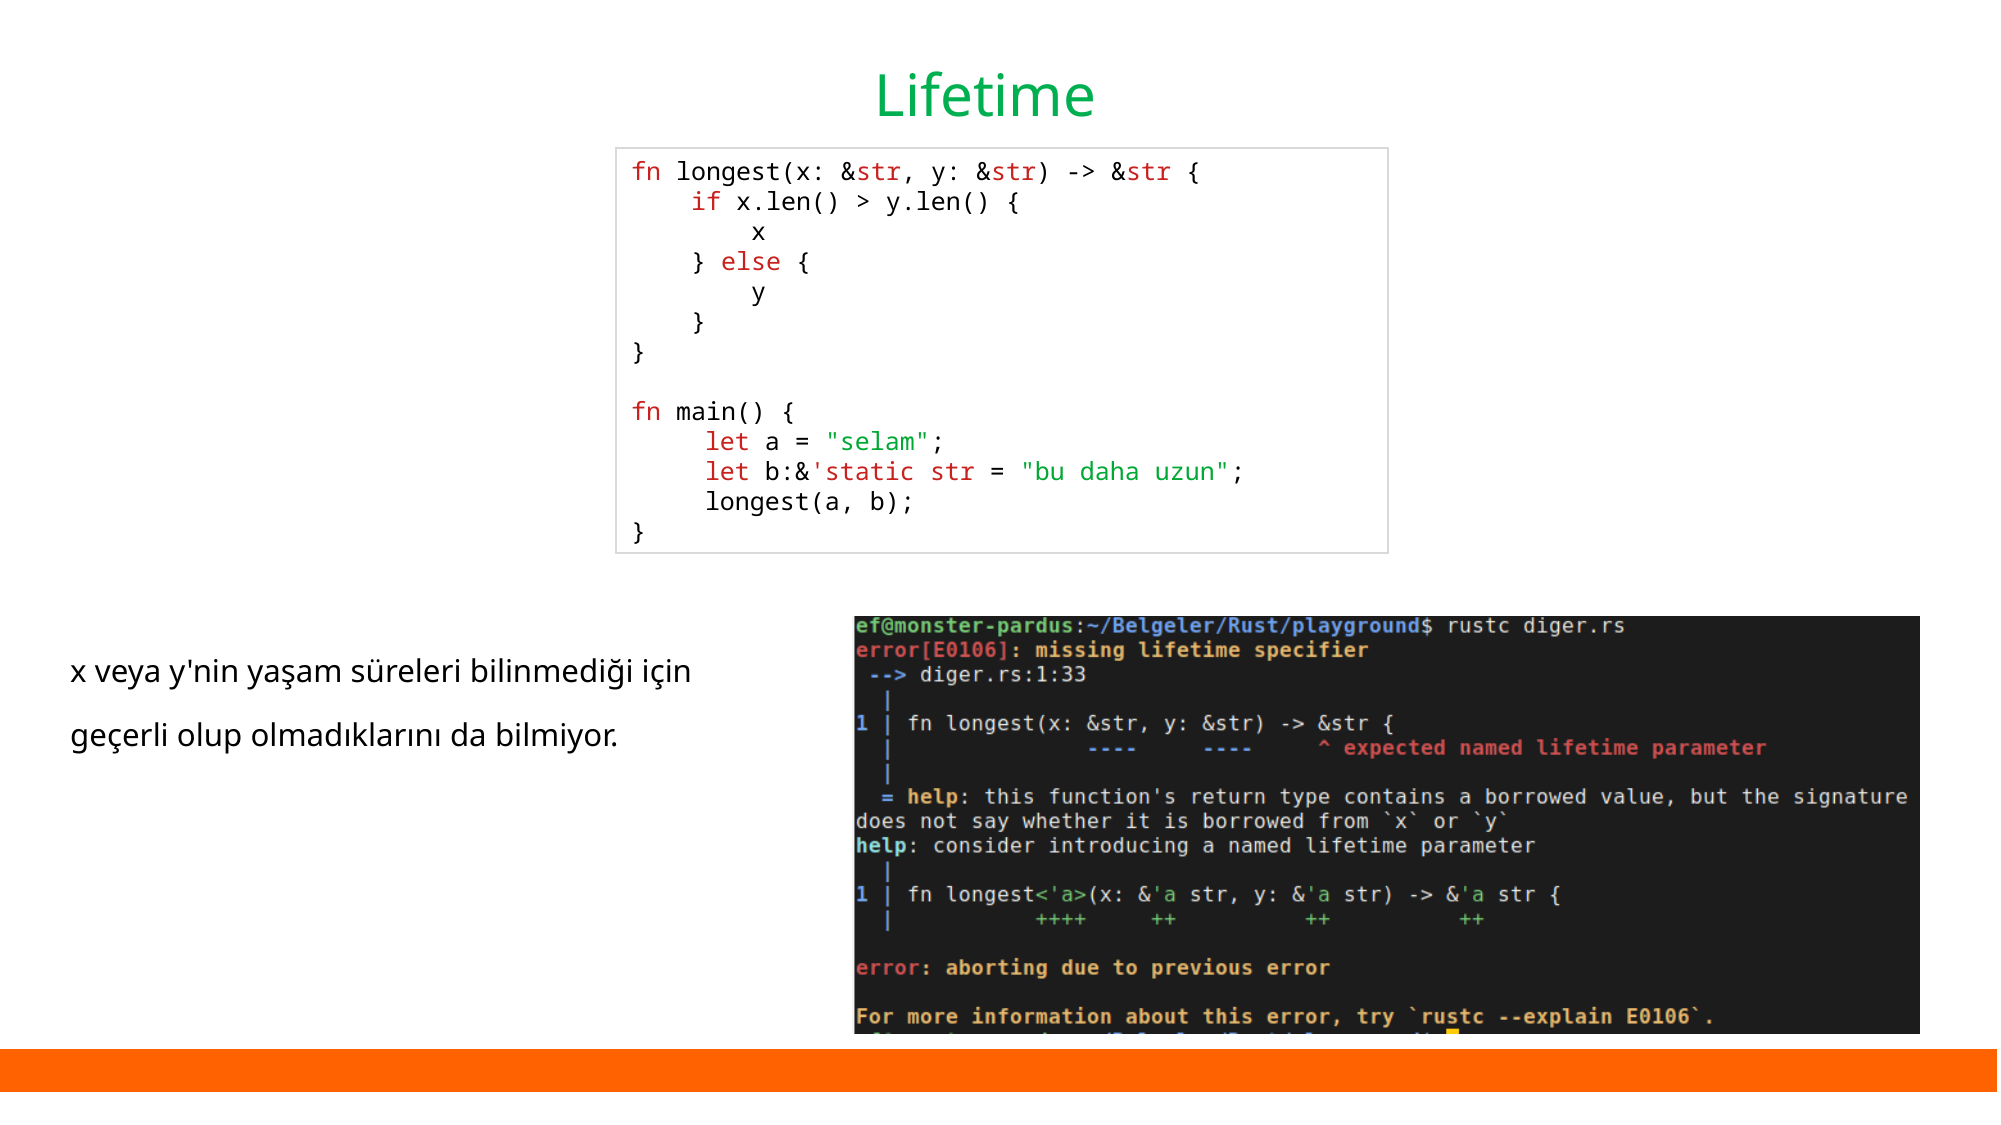

# Lifetime
fn longest(x: &str, y: &str) -> &str {
 if x.len() > y.len() {
 x
 } else {
 y
 }
}
fn main() {
	let a = "selam";
	let b:&'static str = "bu daha uzun";
	longest(a, b);
}
x veya y'nin yaşam süreleri bilinmediği için
geçerli olup olmadıklarını da bilmiyor.